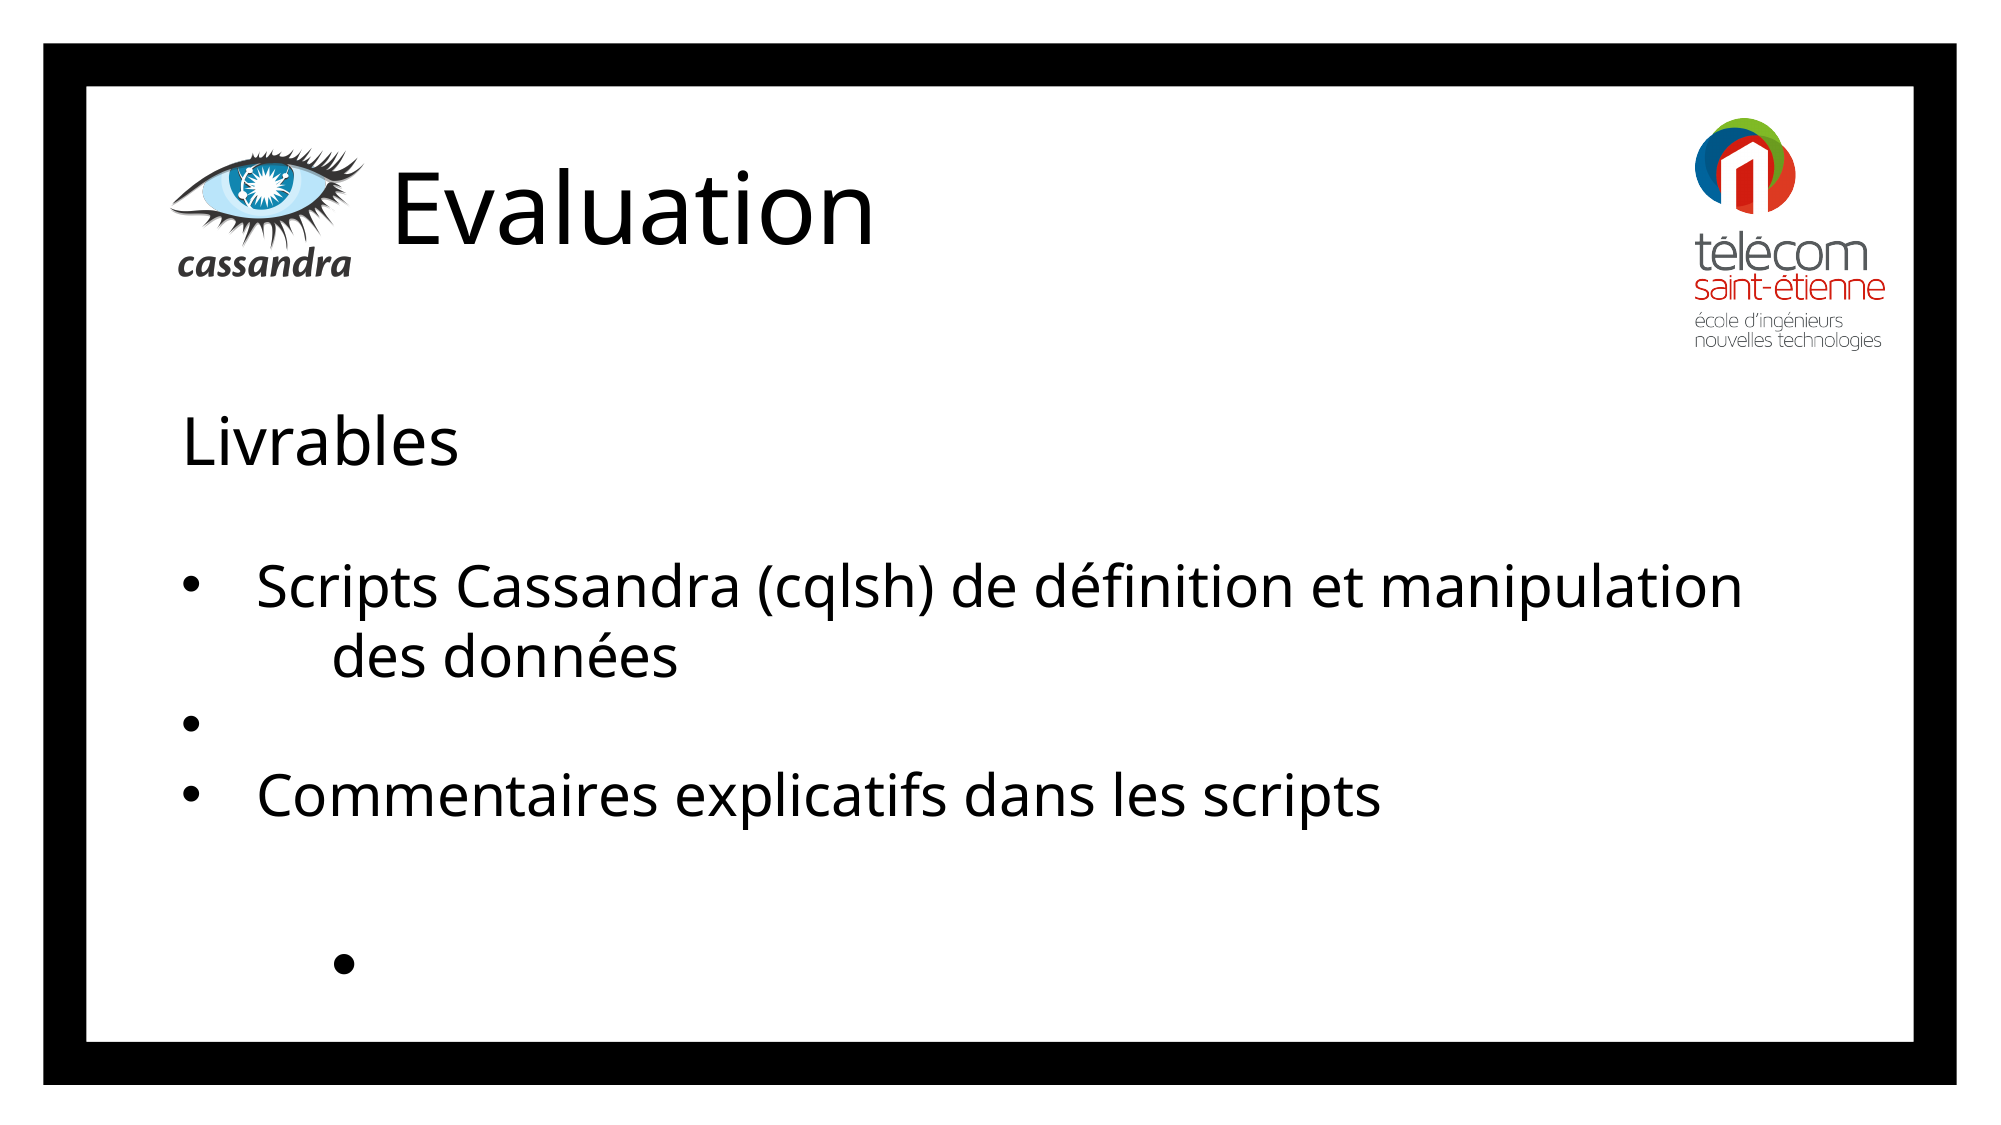

# Evaluation
Livrables
Scripts Cassandra (cqlsh) de définition et manipulation des données
Commentaires explicatifs dans les scripts